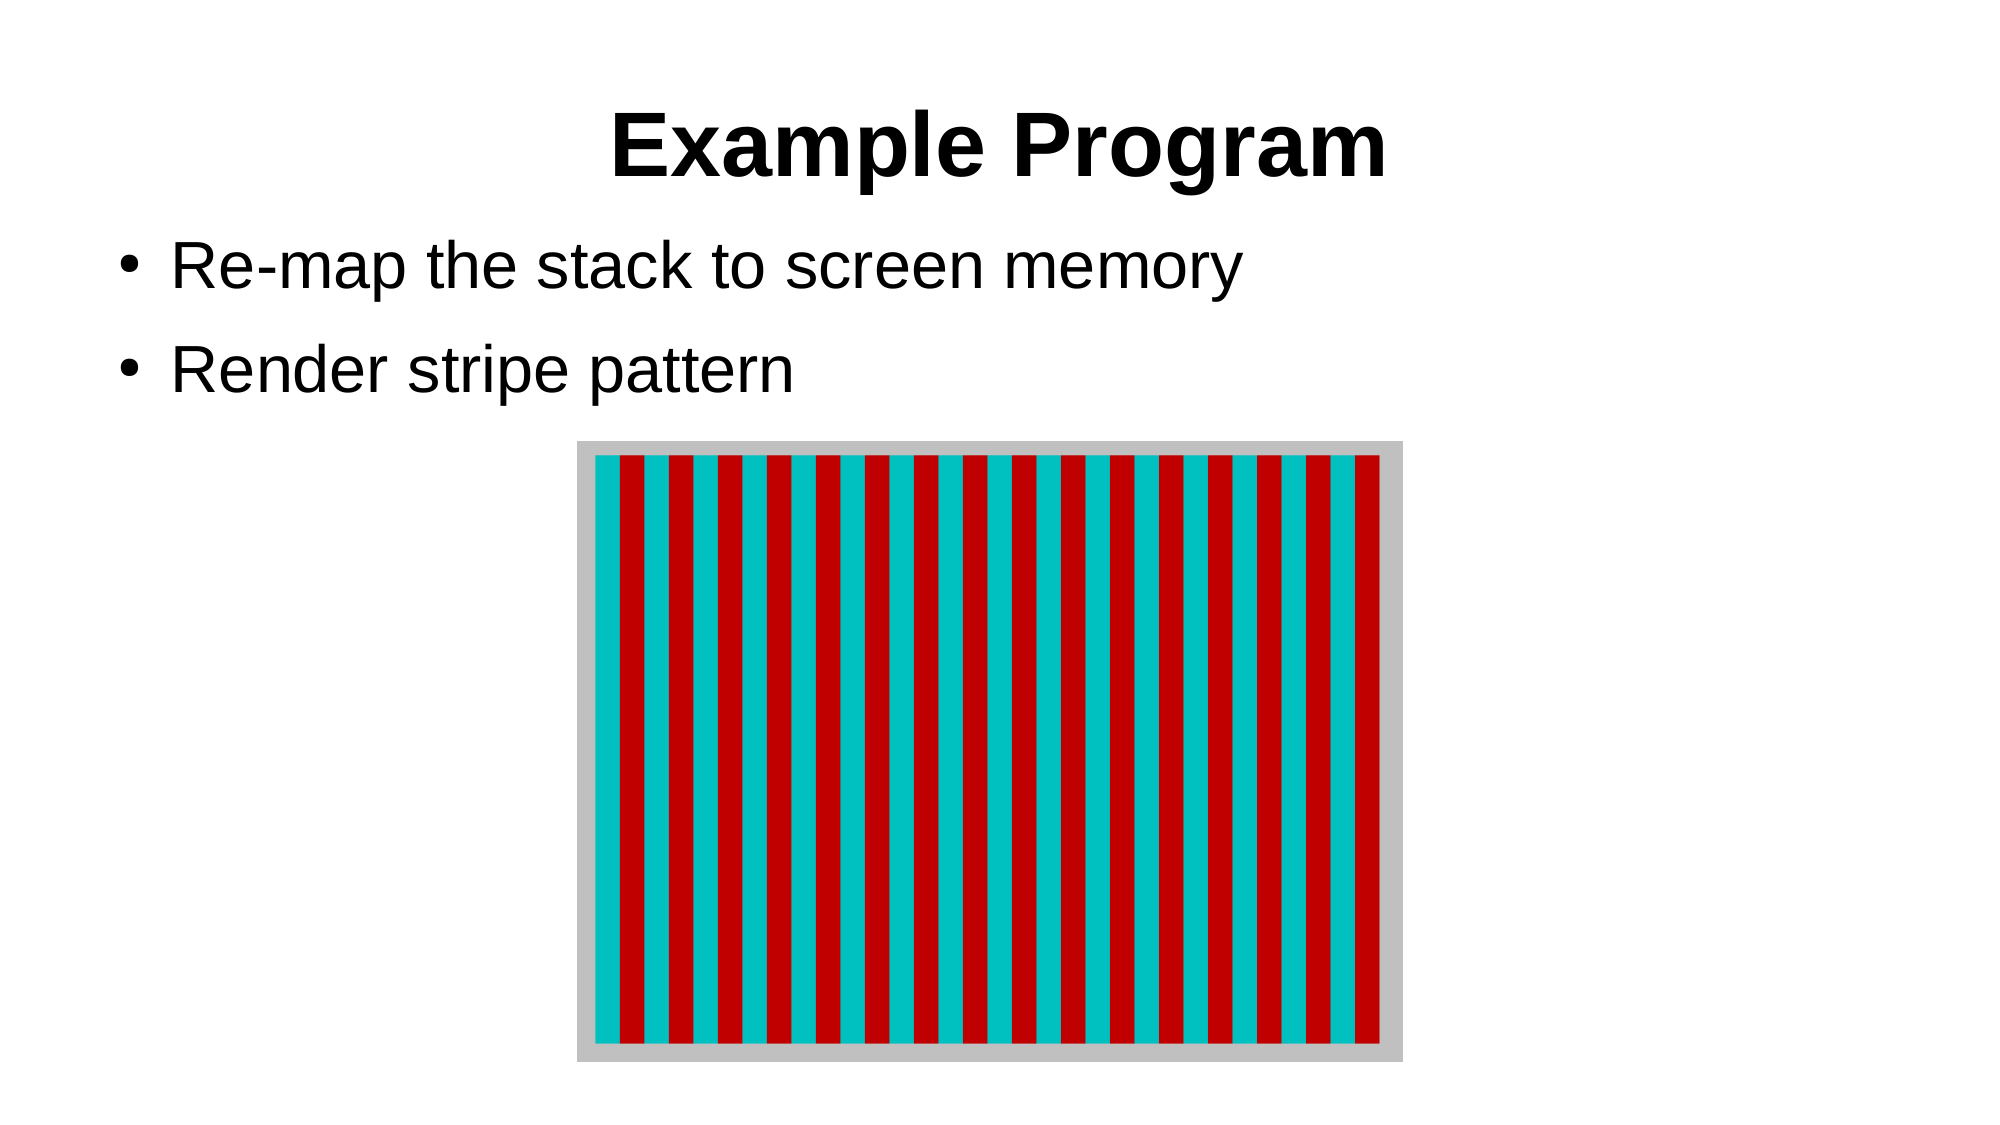

# Example Program
Re-map the stack to screen memory
Render stripe pattern